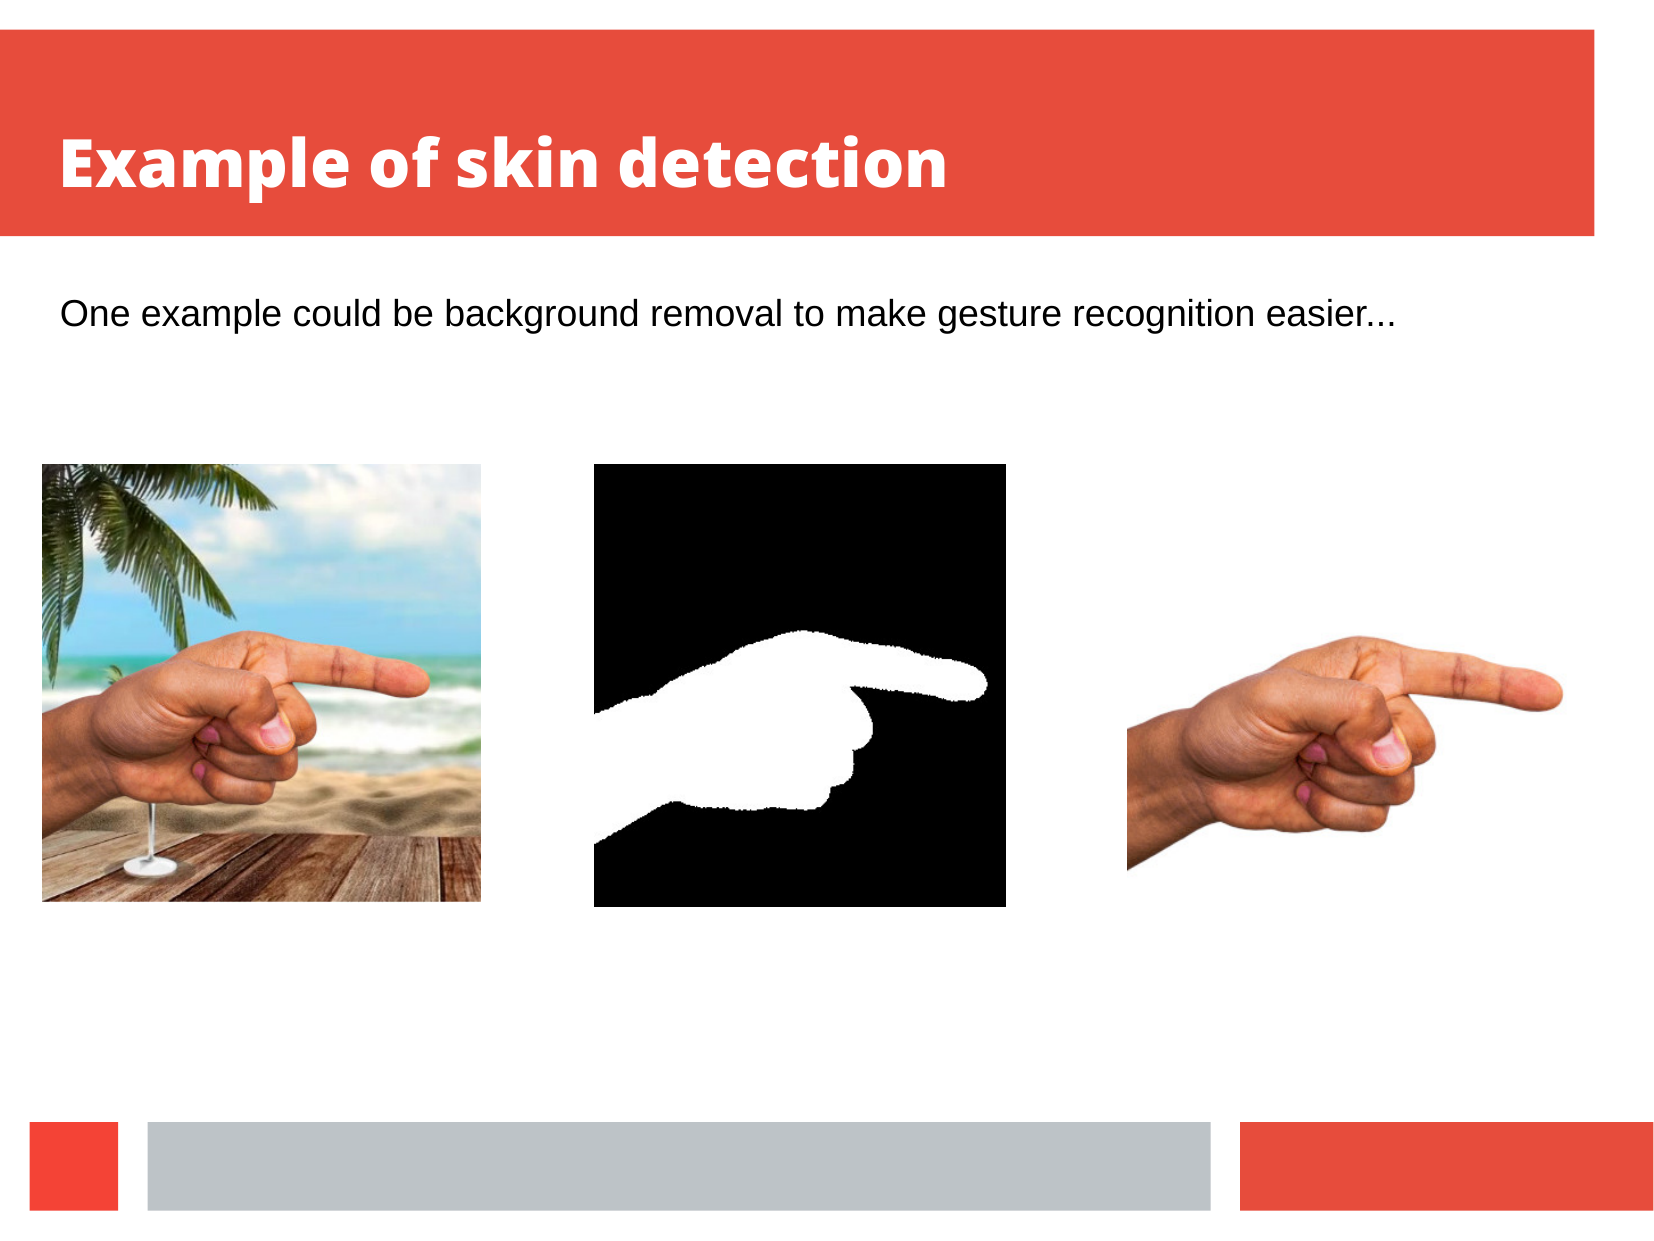

# Example of skin detection
One example could be background removal to make gesture recognition easier...